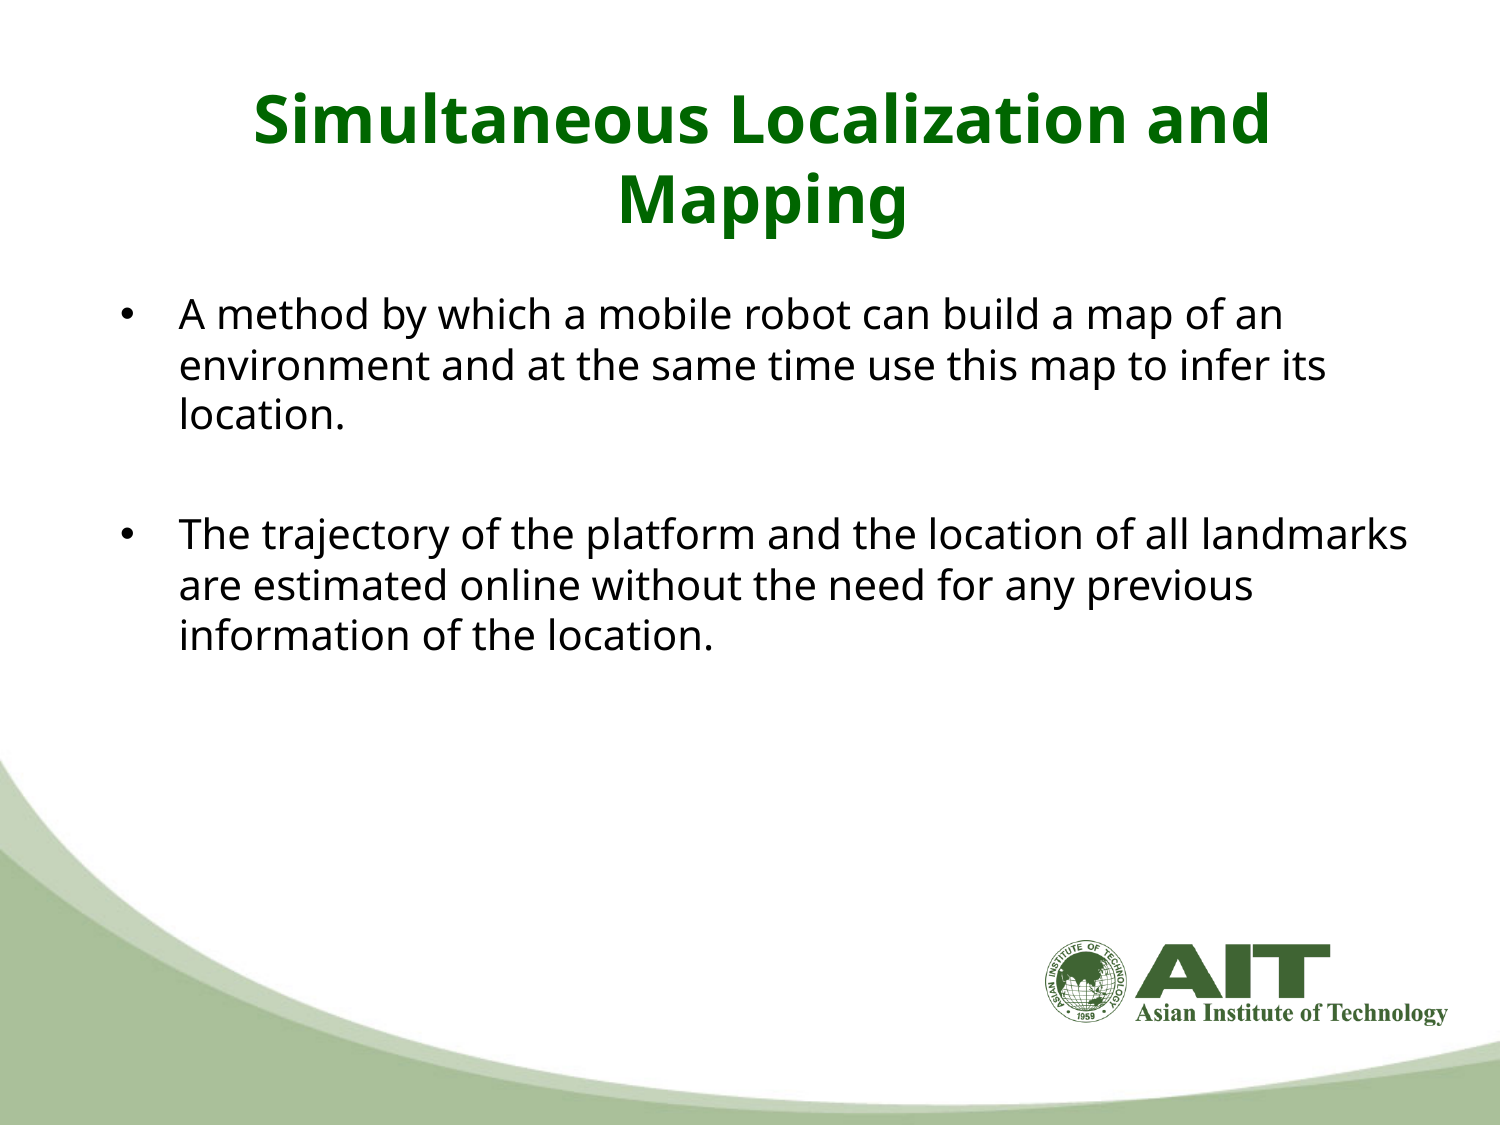

# Simultaneous Localization and Mapping
A method by which a mobile robot can build a map of an environment and at the same time use this map to infer its location.
The trajectory of the platform and the location of all landmarks are estimated online without the need for any previous information of the location.